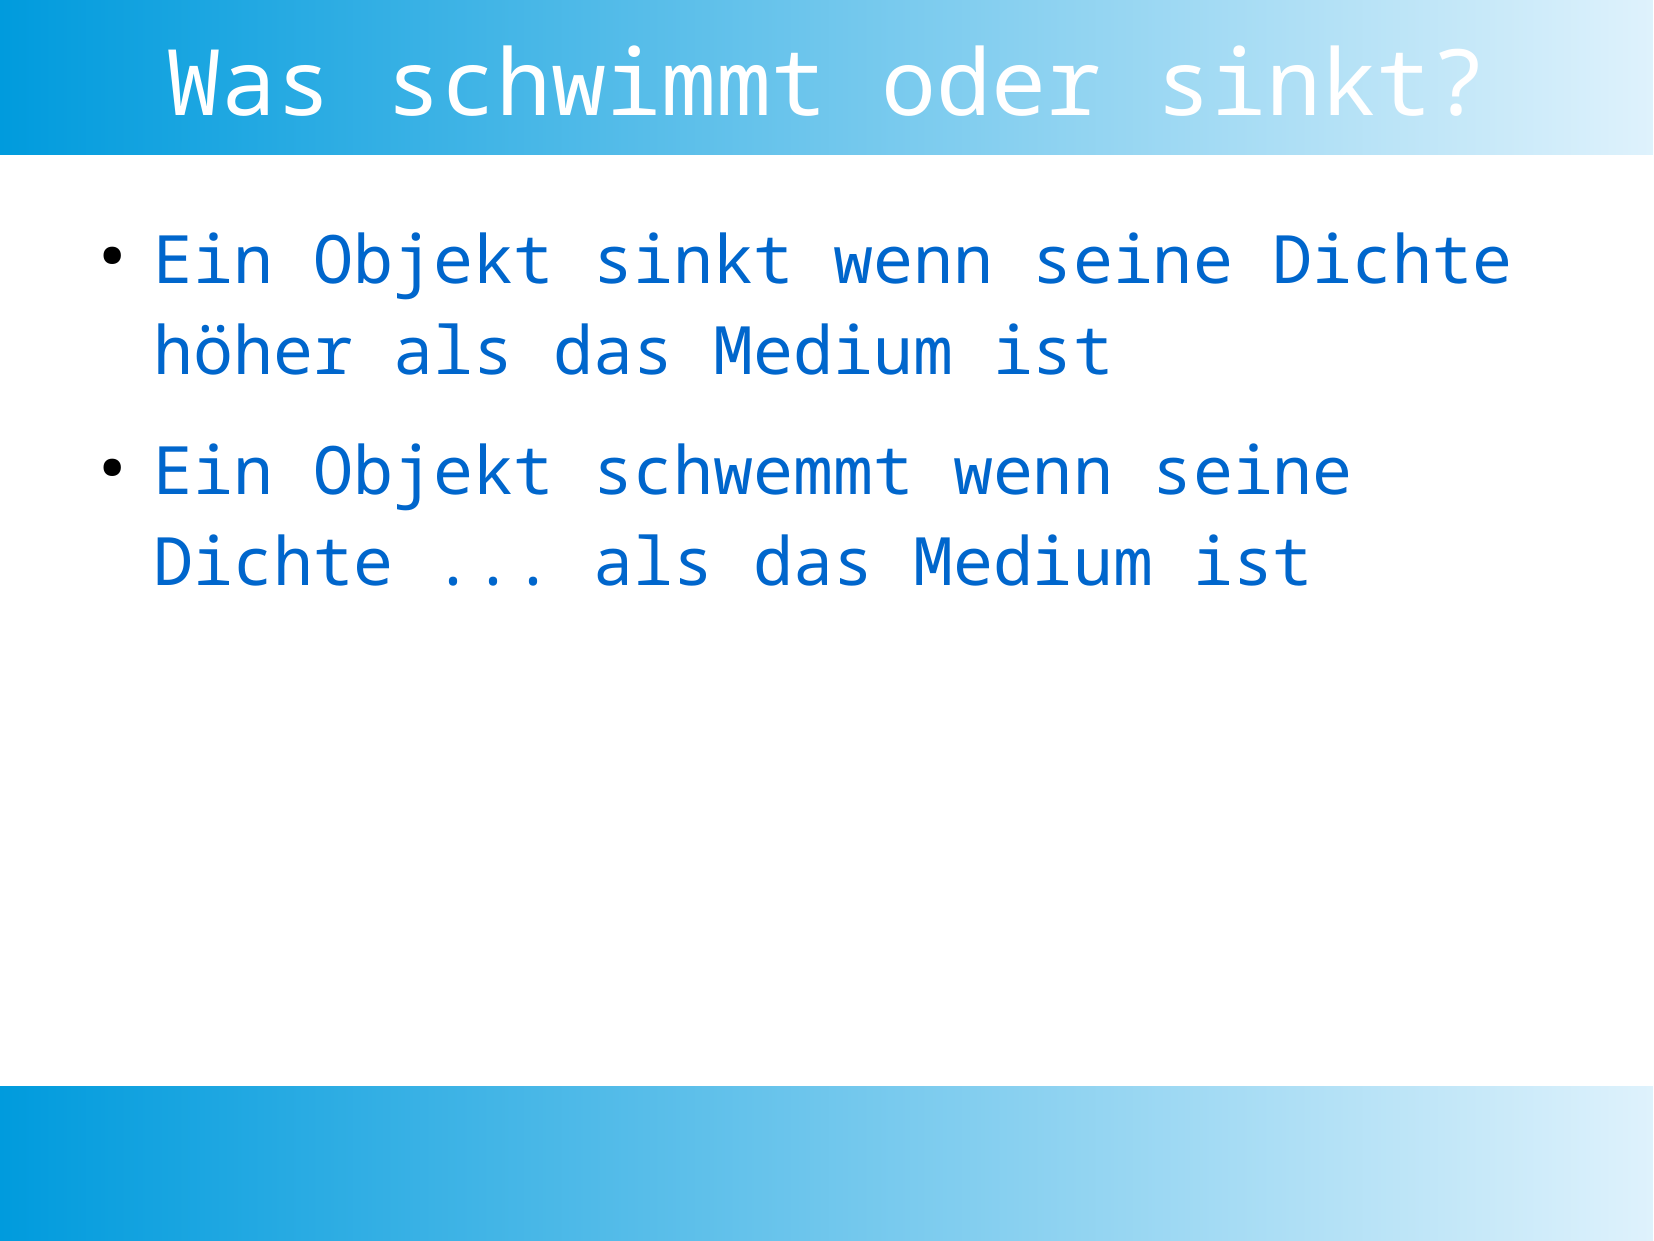

# Was schwimmt oder sinkt?
Ein Objekt sinkt wenn seine Dichte höher als das Medium ist
Ein Objekt schwemmt wenn seine Dichte ... als das Medium ist